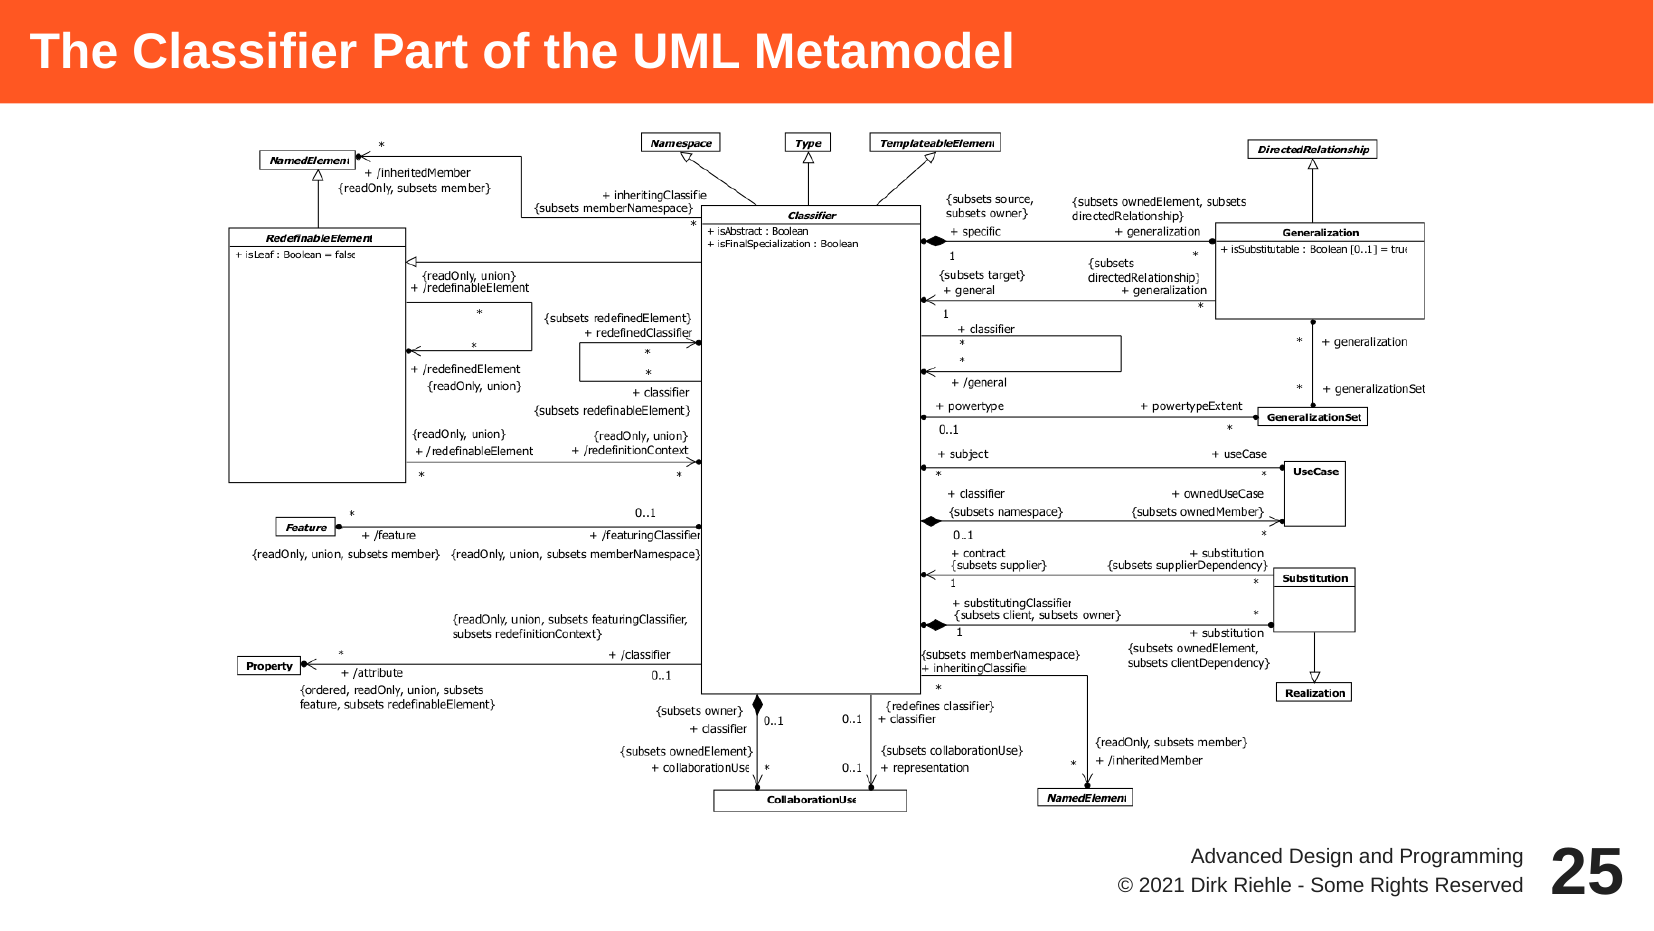

# The Classifier Part of the UML Metamodel
Advanced Design and Programming
25
© 2021 Dirk Riehle - Some Rights Reserved